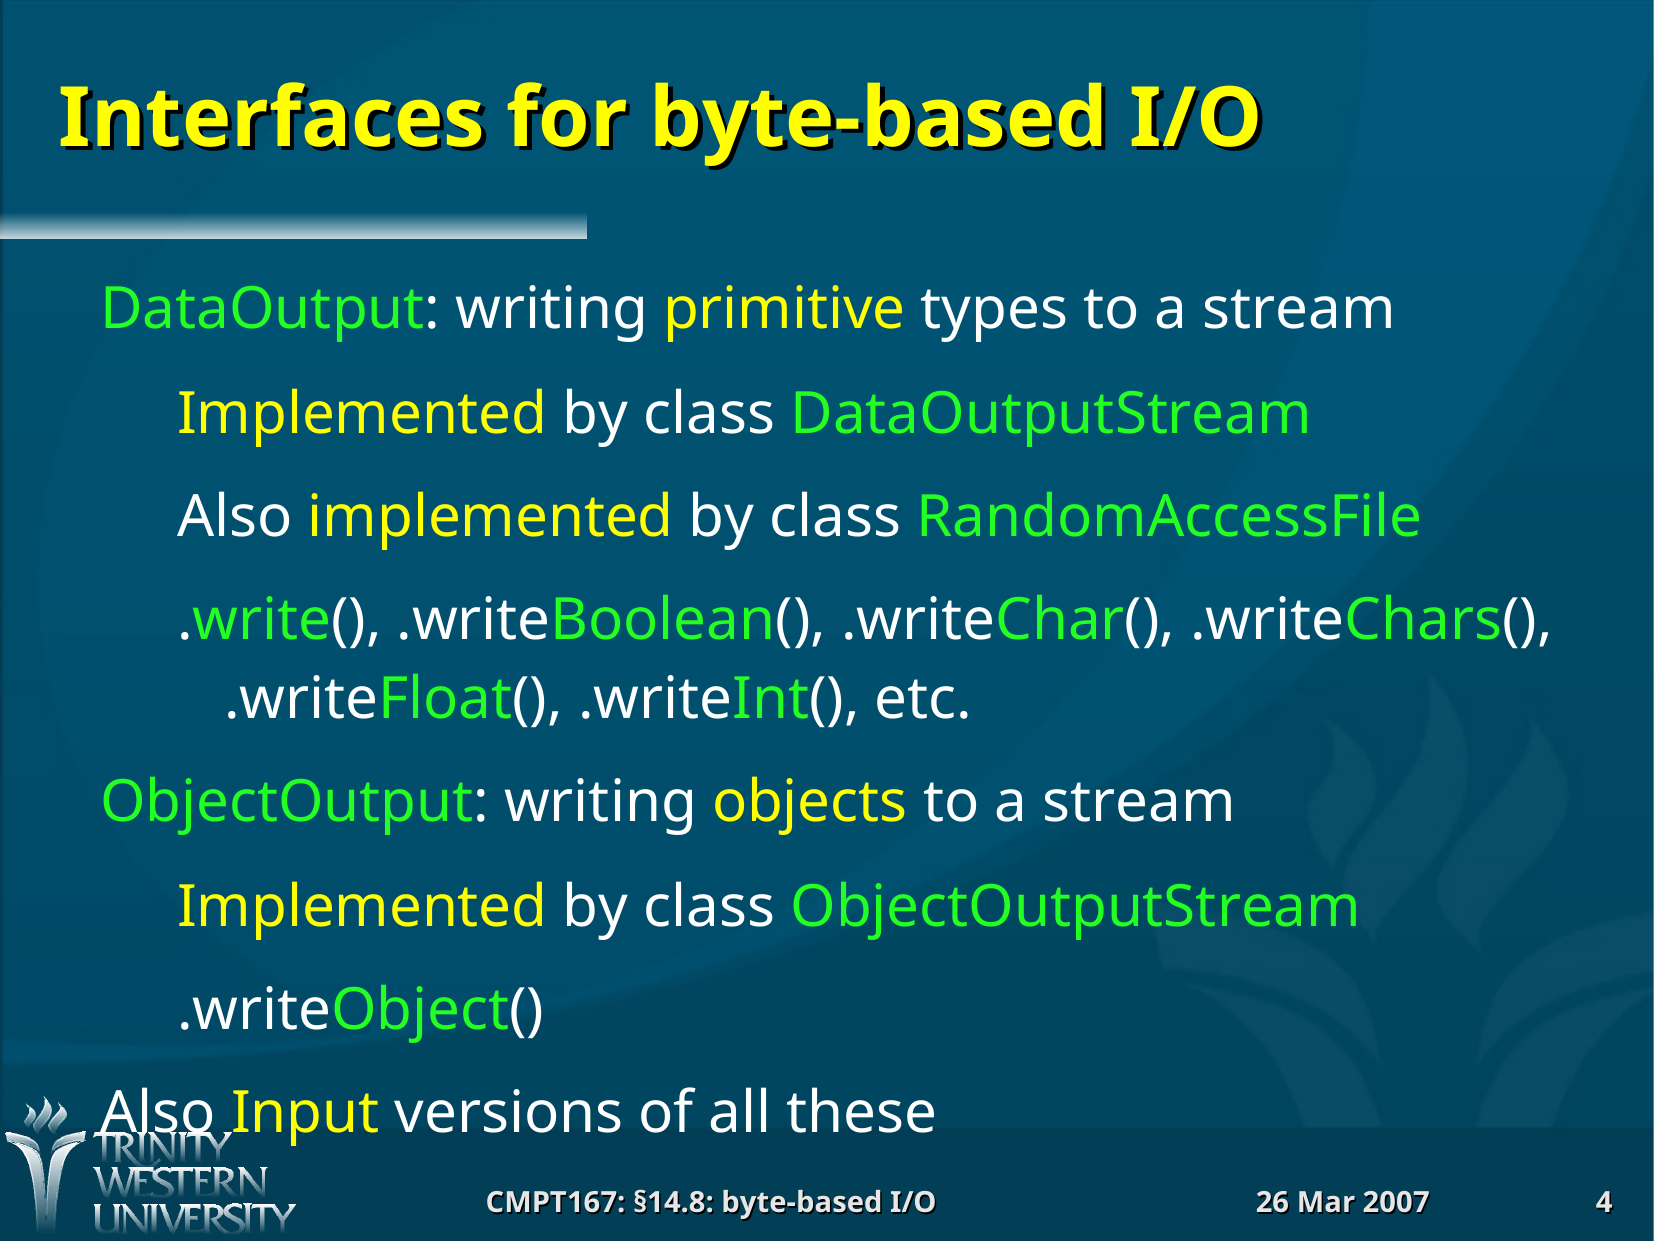

# Interfaces for byte-based I/O
DataOutput: writing primitive types to a stream
Implemented by class DataOutputStream
Also implemented by class RandomAccessFile
.write(), .writeBoolean(), .writeChar(), .writeChars(), .writeFloat(), .writeInt(), etc.
ObjectOutput: writing objects to a stream
Implemented by class ObjectOutputStream
.writeObject()
Also Input versions of all these
CMPT167: §14.8: byte-based I/O
26 Mar 2007
4